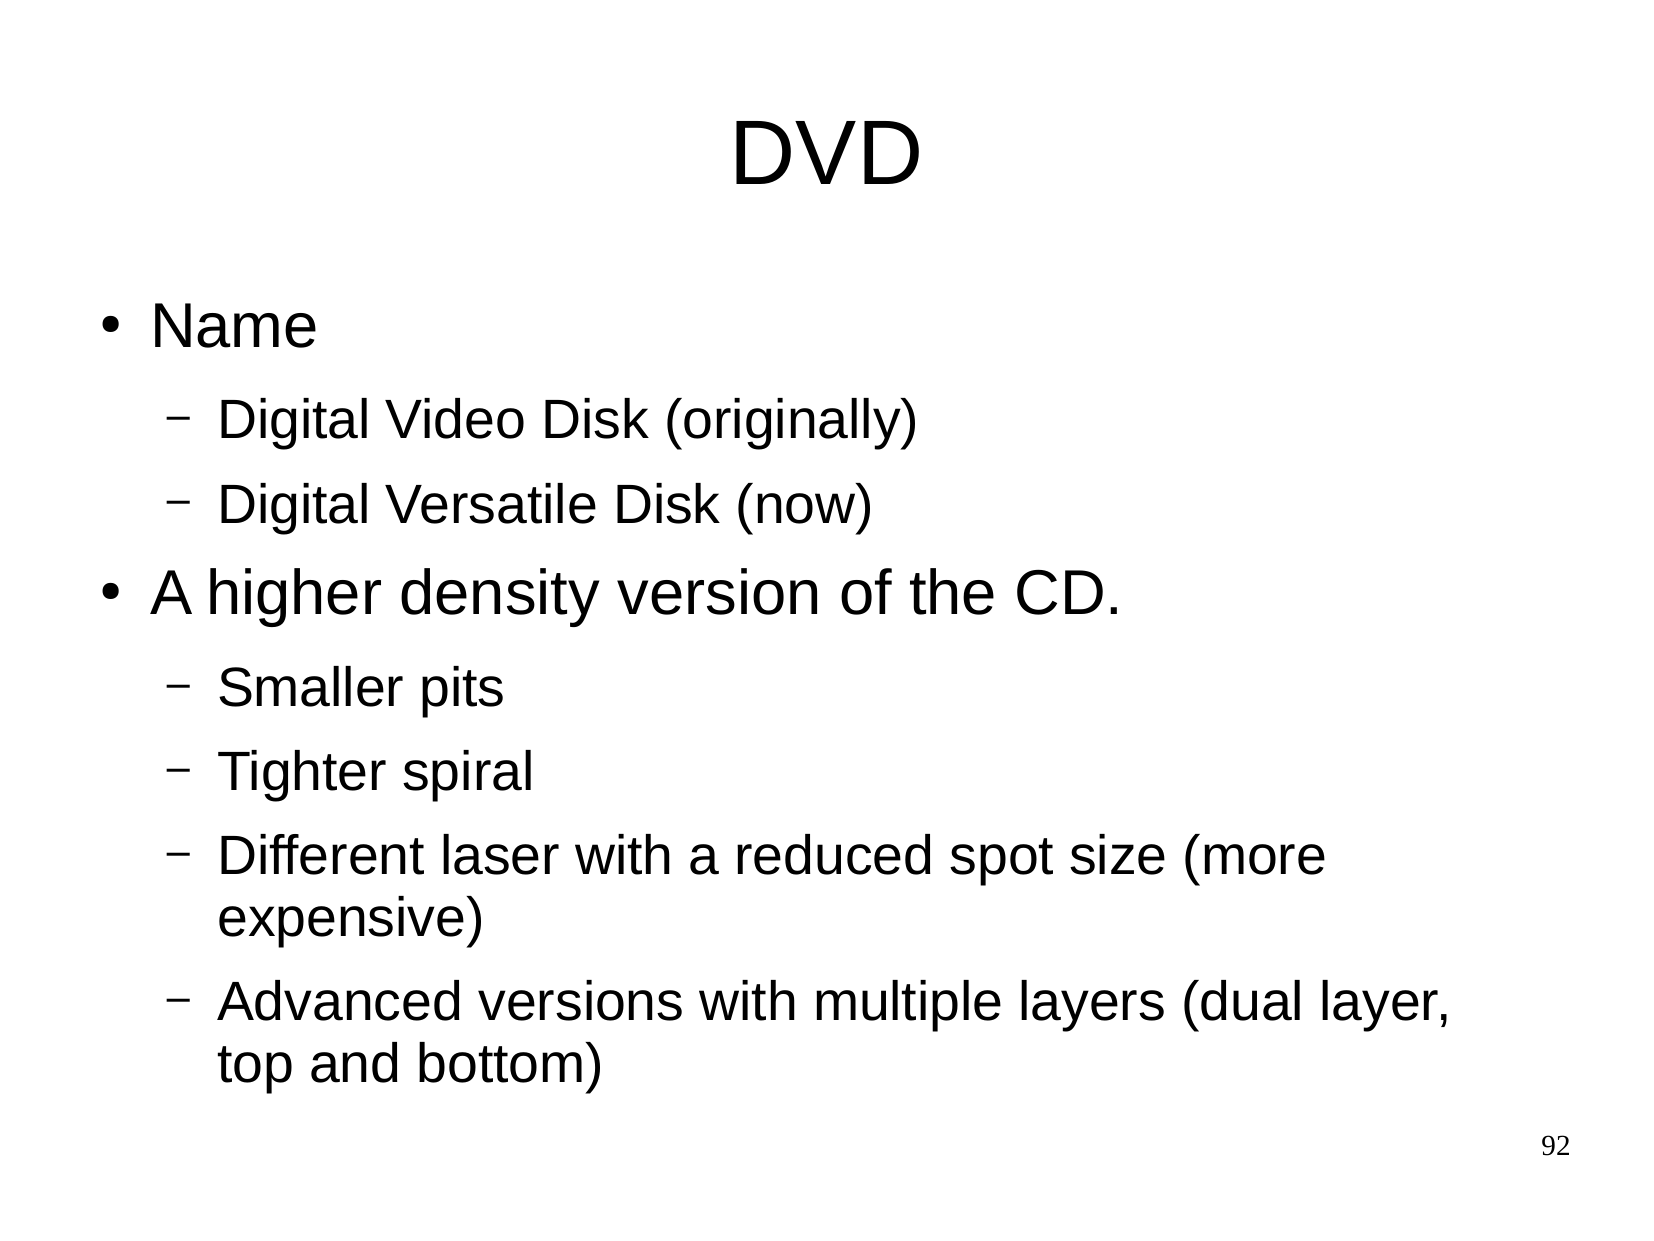

# DVD
Name
Digital Video Disk (originally)
Digital Versatile Disk (now)
A higher density version of the CD.
Smaller pits
Tighter spiral
Different laser with a reduced spot size (more expensive)
Advanced versions with multiple layers (dual layer, top and bottom)
92